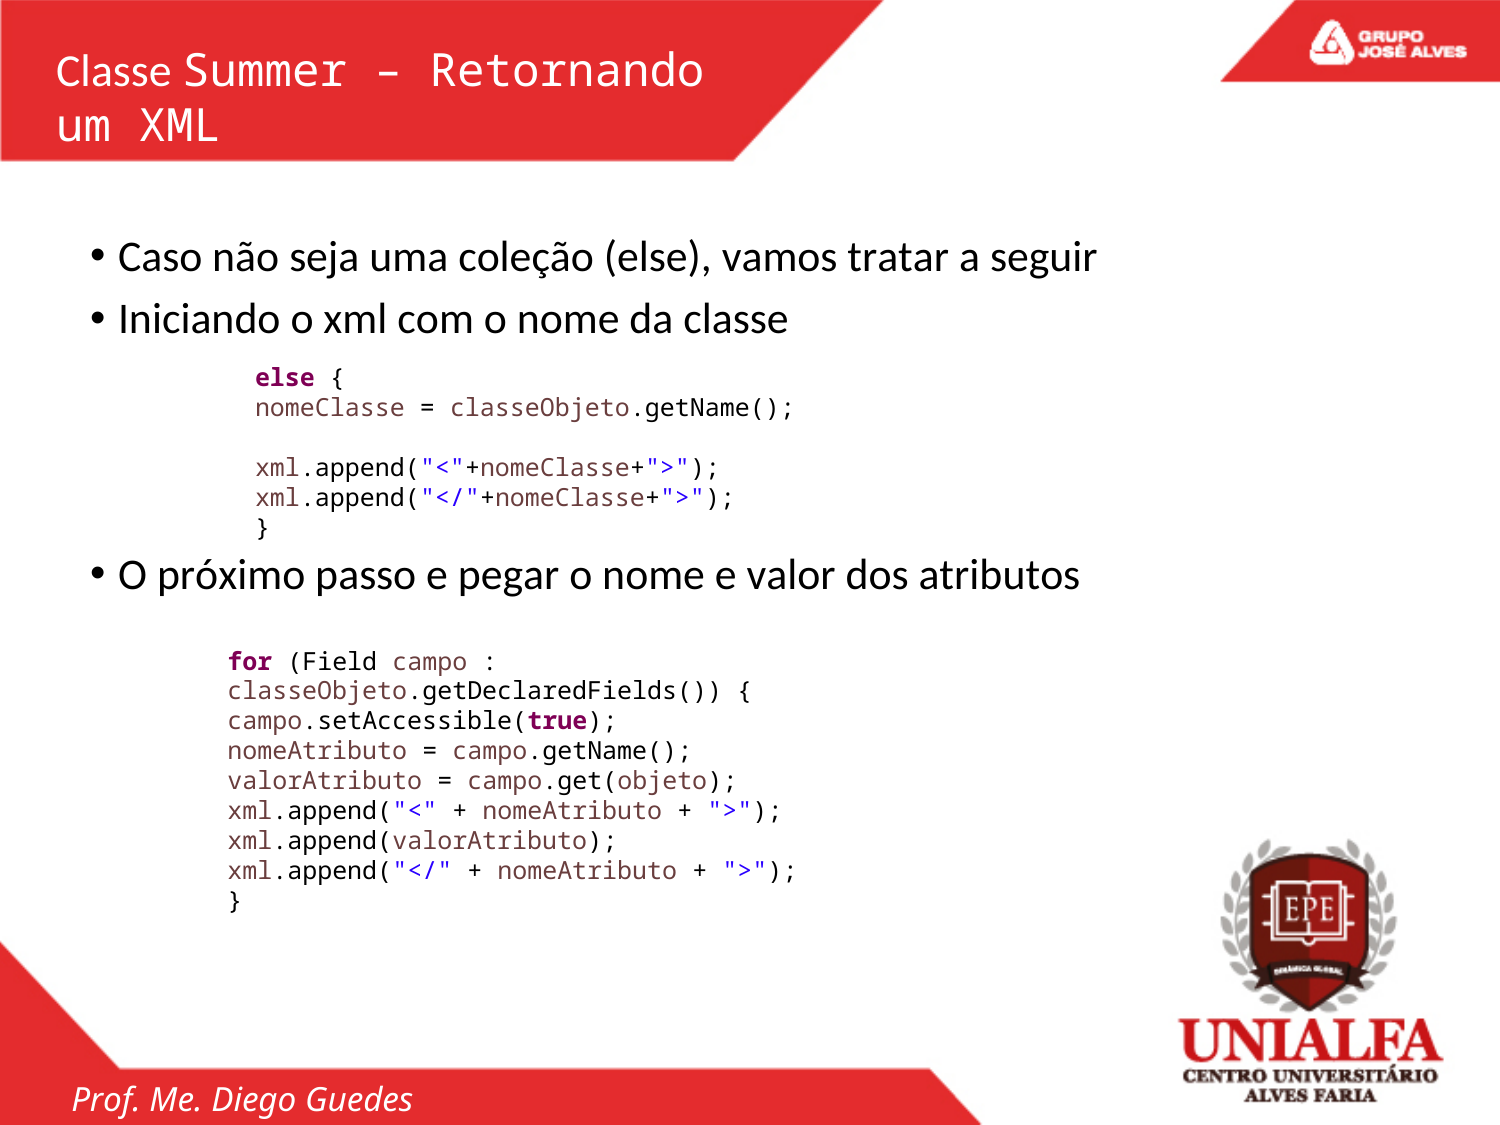

Classe Summer – Retornando um XML
# Caso não seja uma coleção (else), vamos tratar a seguir
Iniciando o xml com o nome da classe
O próximo passo e pegar o nome e valor dos atributos
else {
nomeClasse = classeObjeto.getName();
xml.append("<"+nomeClasse+">");
xml.append("</"+nomeClasse+">");
}
for (Field campo : classeObjeto.getDeclaredFields()) {
campo.setAccessible(true);
nomeAtributo = campo.getName();
valorAtributo = campo.get(objeto);
xml.append("<" + nomeAtributo + ">");
xml.append(valorAtributo);
xml.append("</" + nomeAtributo + ">");
}
Prof. Me. Diego Guedes